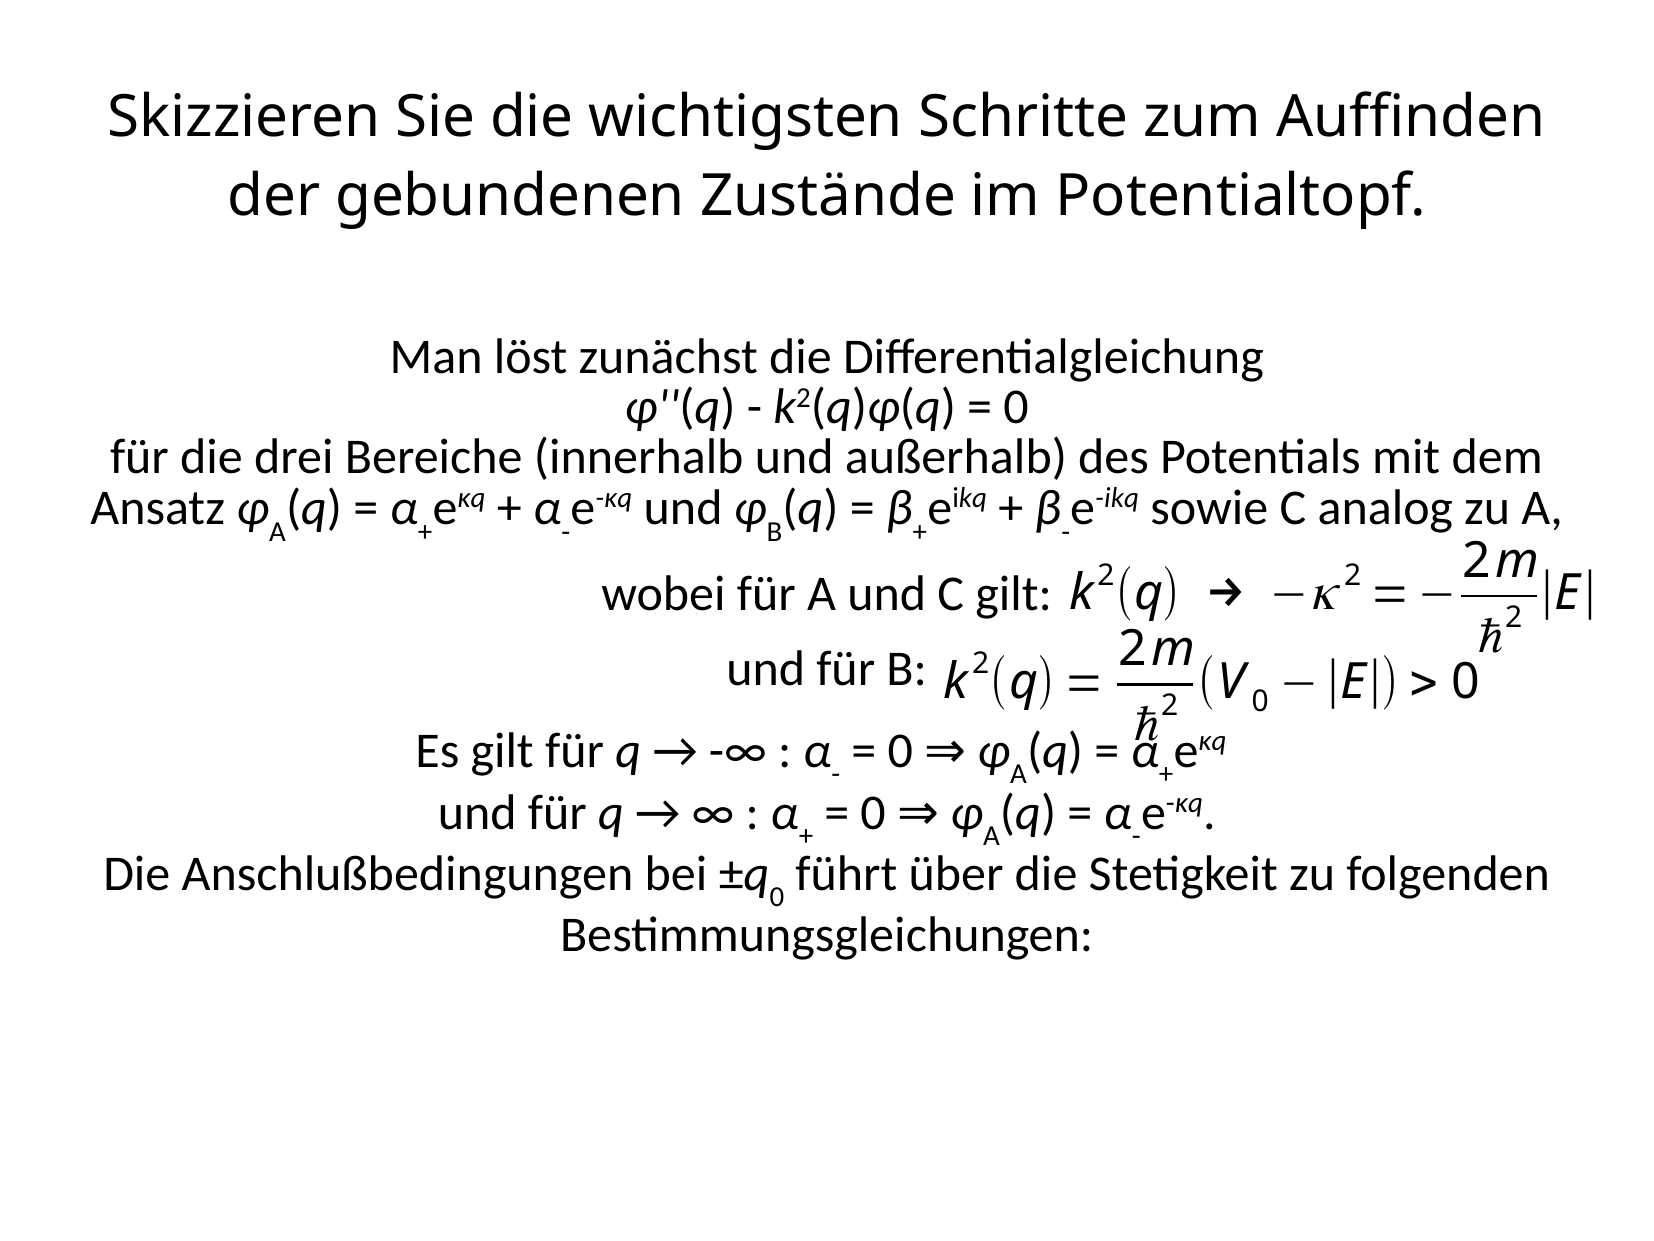

# Skizzieren Sie die wichtigsten Schritte zum Auffinden der gebundenen Zustände im Potentialtopf.
Man löst zunächst die Differentialgleichung
φ''(q) - k2(q)φ(q) = 0
für die drei Bereiche (innerhalb und außerhalb) des Potentials mit dem Ansatz φA(q) = α+eκq + α-e-κq und φB(q) = β+eikq + β-e-ikq sowie C analog zu A,
wobei für A und C gilt:
und für B:
Es gilt für q → -∞ : α- = 0 ⇒ φA(q) = α+eκq
und für q → ∞ : α+ = 0 ⇒ φA(q) = α-e-κq.
Die Anschlußbedingungen bei ±q0 führt über die Stetigkeit zu folgenden Bestimmungsgleichungen: